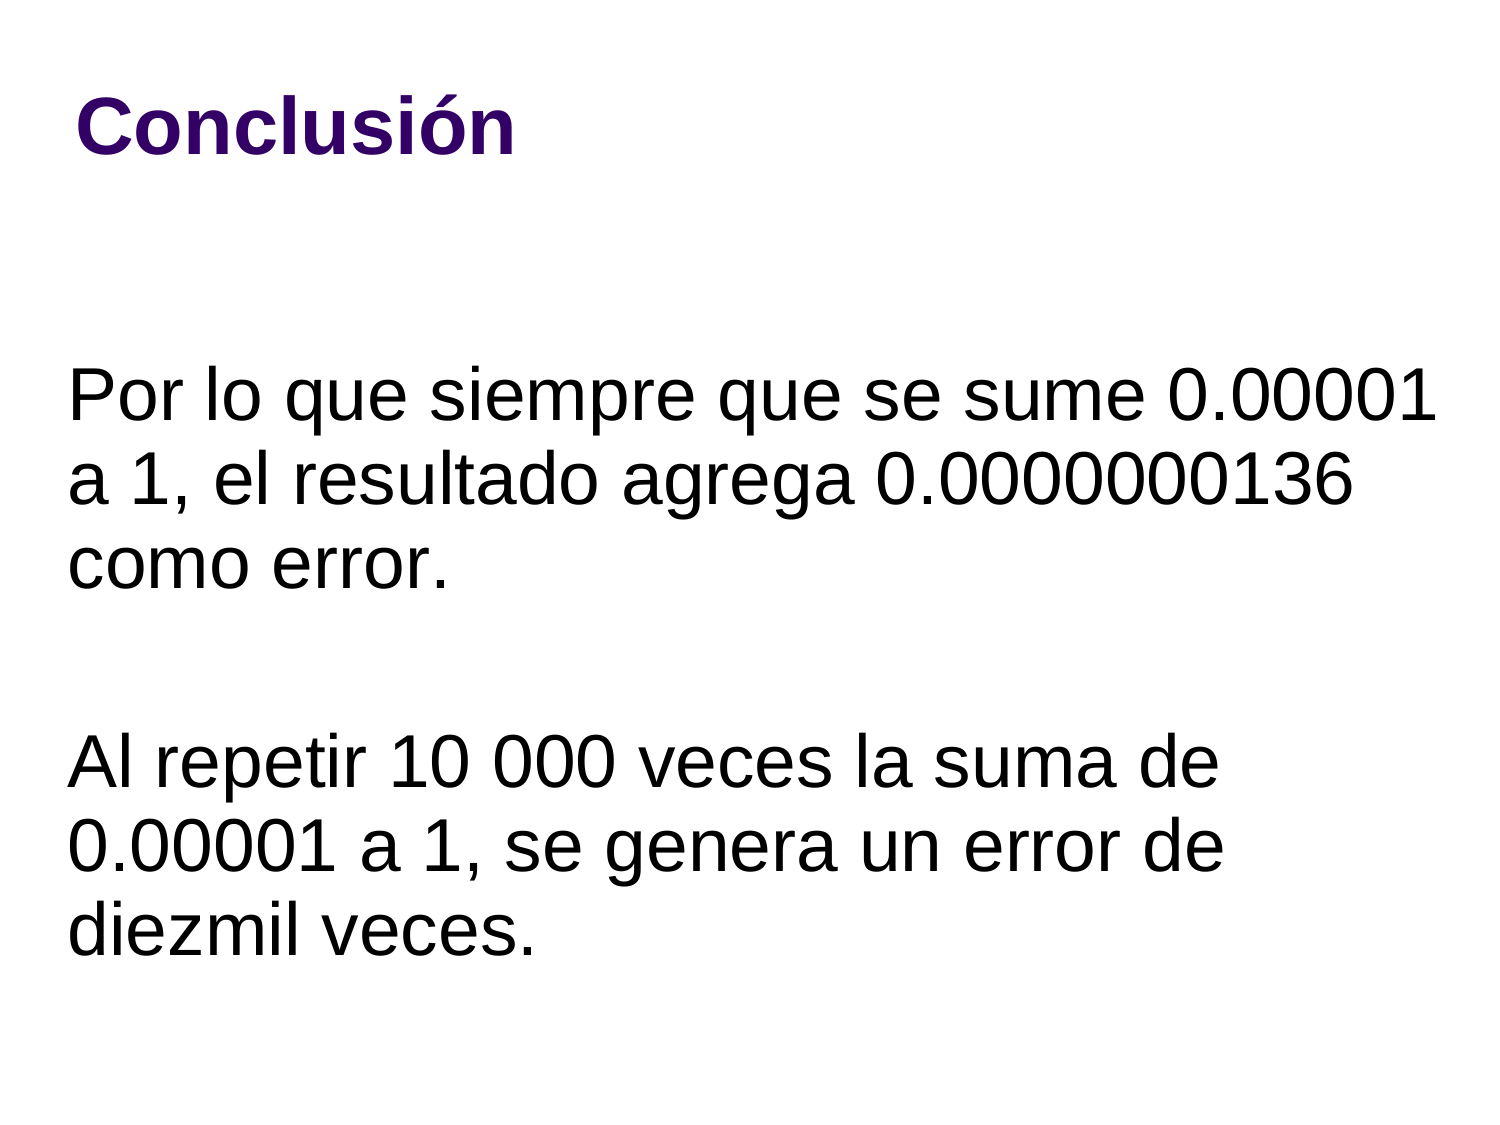

# Conclusión
Por lo que siempre que se sume 0.00001 a 1, el resultado agrega 0.0000000136 como error.
Al repetir 10 000 veces la suma de 0.00001 a 1, se genera un error de diezmil veces.